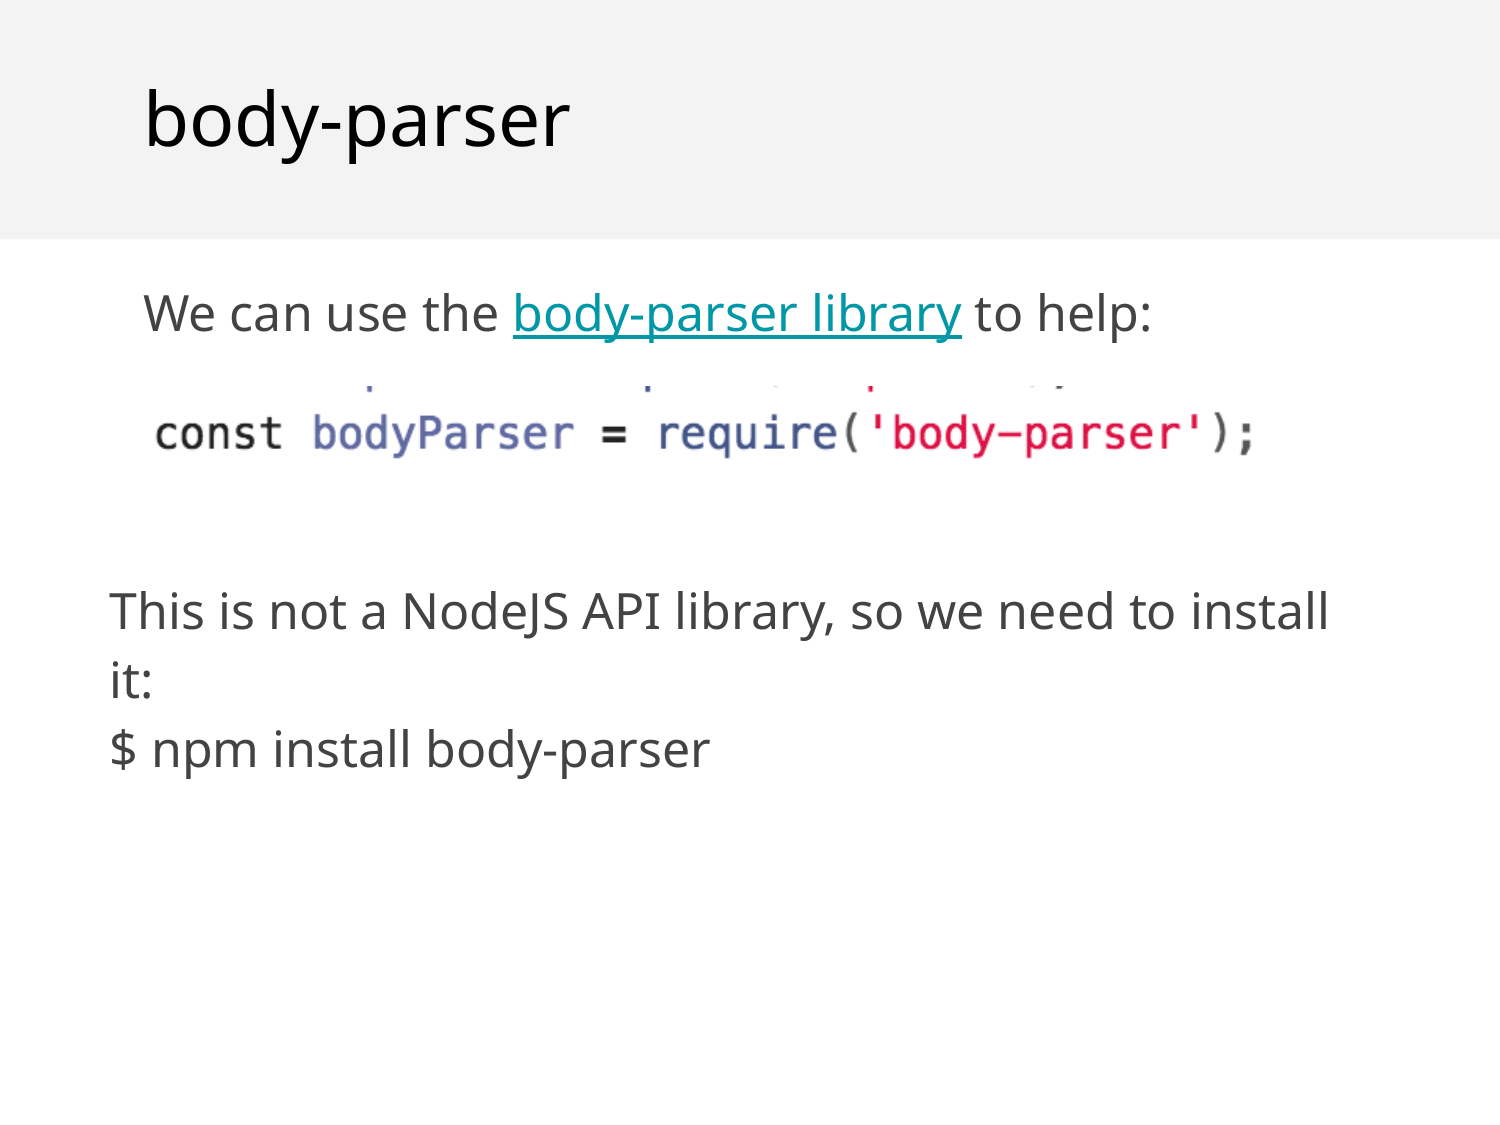

# body-parser
We can use the body-parser library to help:
This is not a NodeJS API library, so we need to install it:
$ npm install body-parser